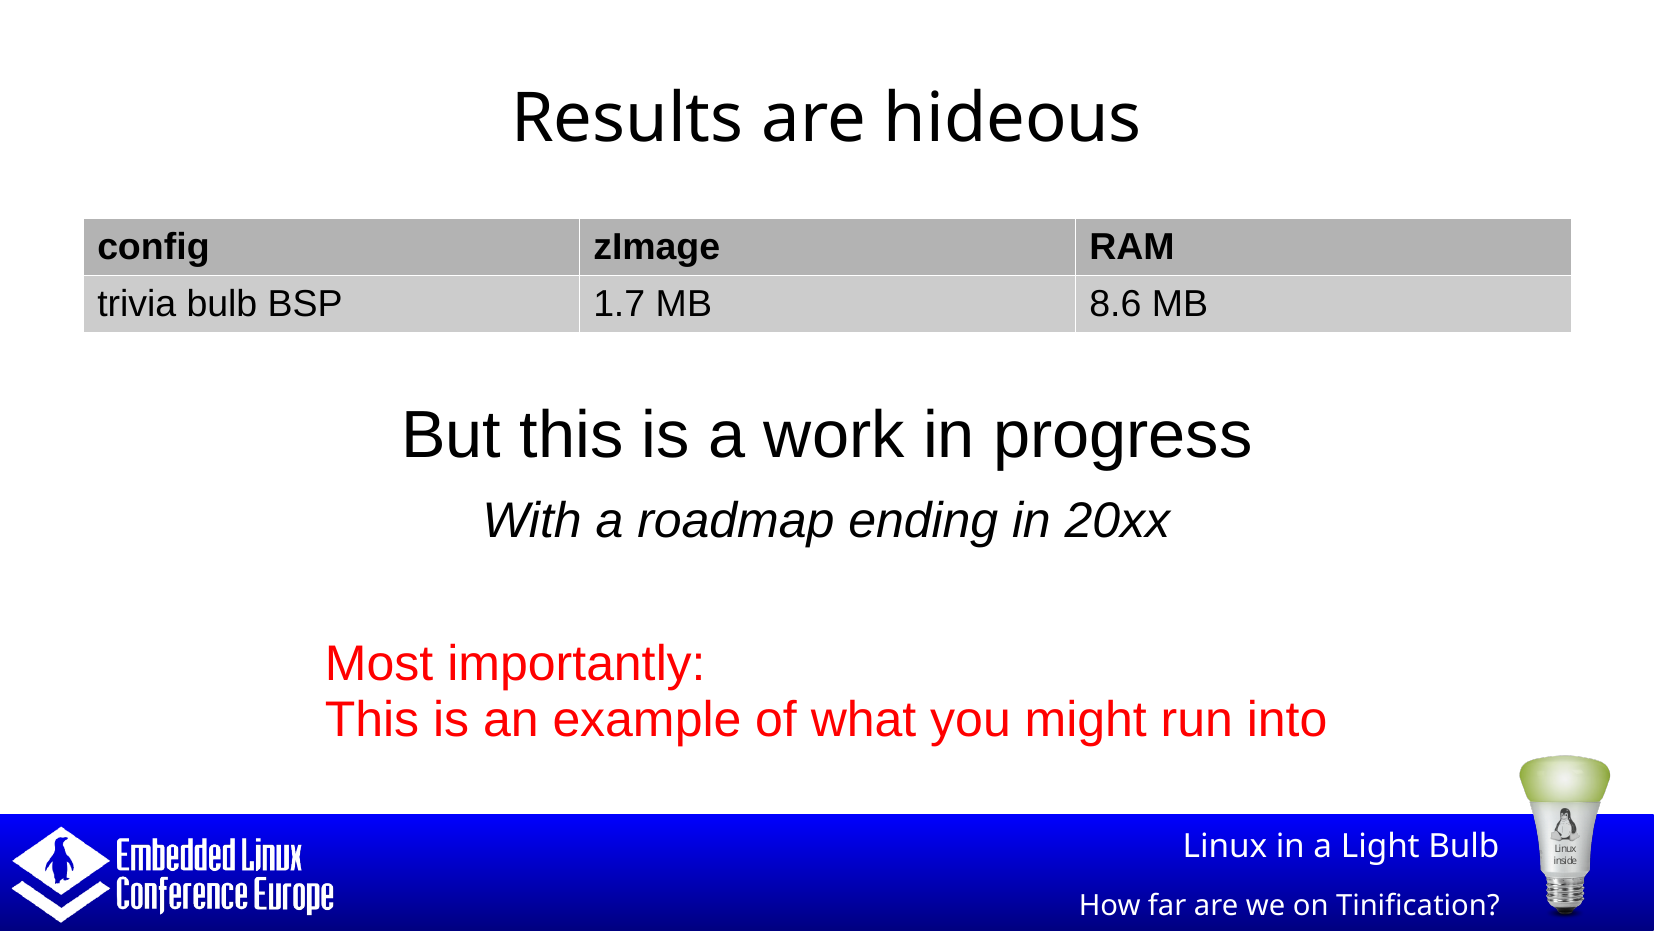

# Results are hideous
| config | zImage | RAM |
| --- | --- | --- |
| trivia bulb BSP | 1.7 MB | 8.6 MB |
But this is a work in progress
With a roadmap ending in 20xx
Most importantly:
This is an example of what you might run into
Linux in a Light Bulb